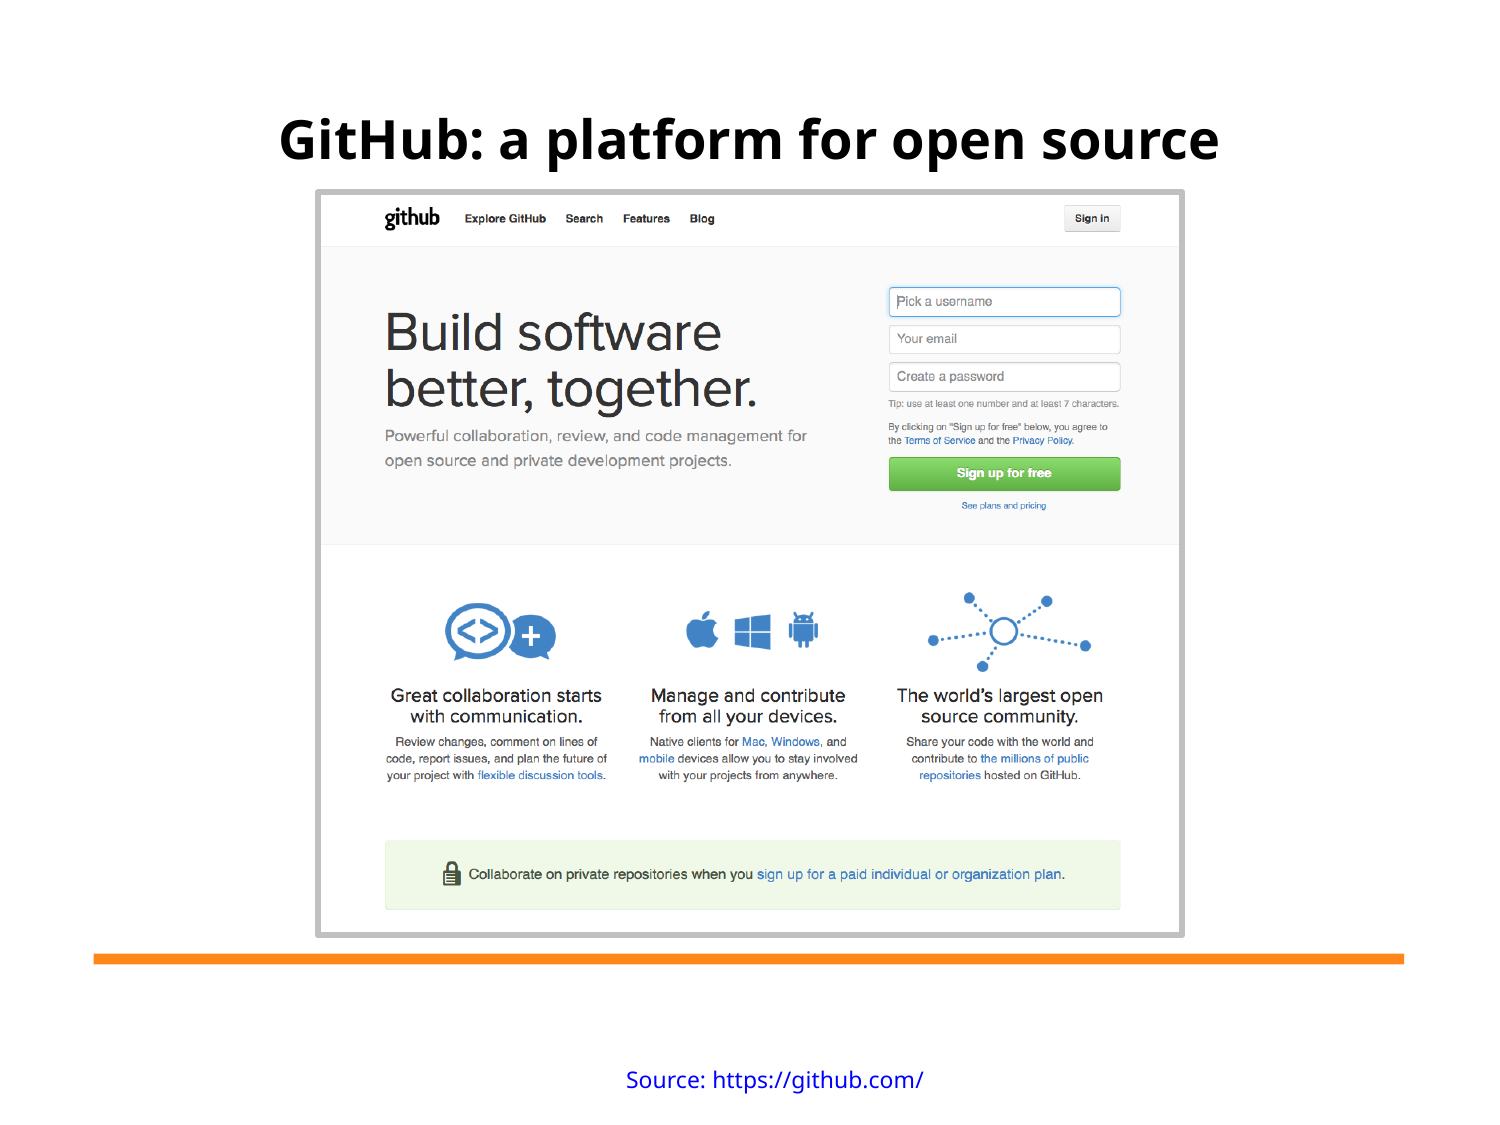

# GitHub: a platform for open source
Source: https://github.com/